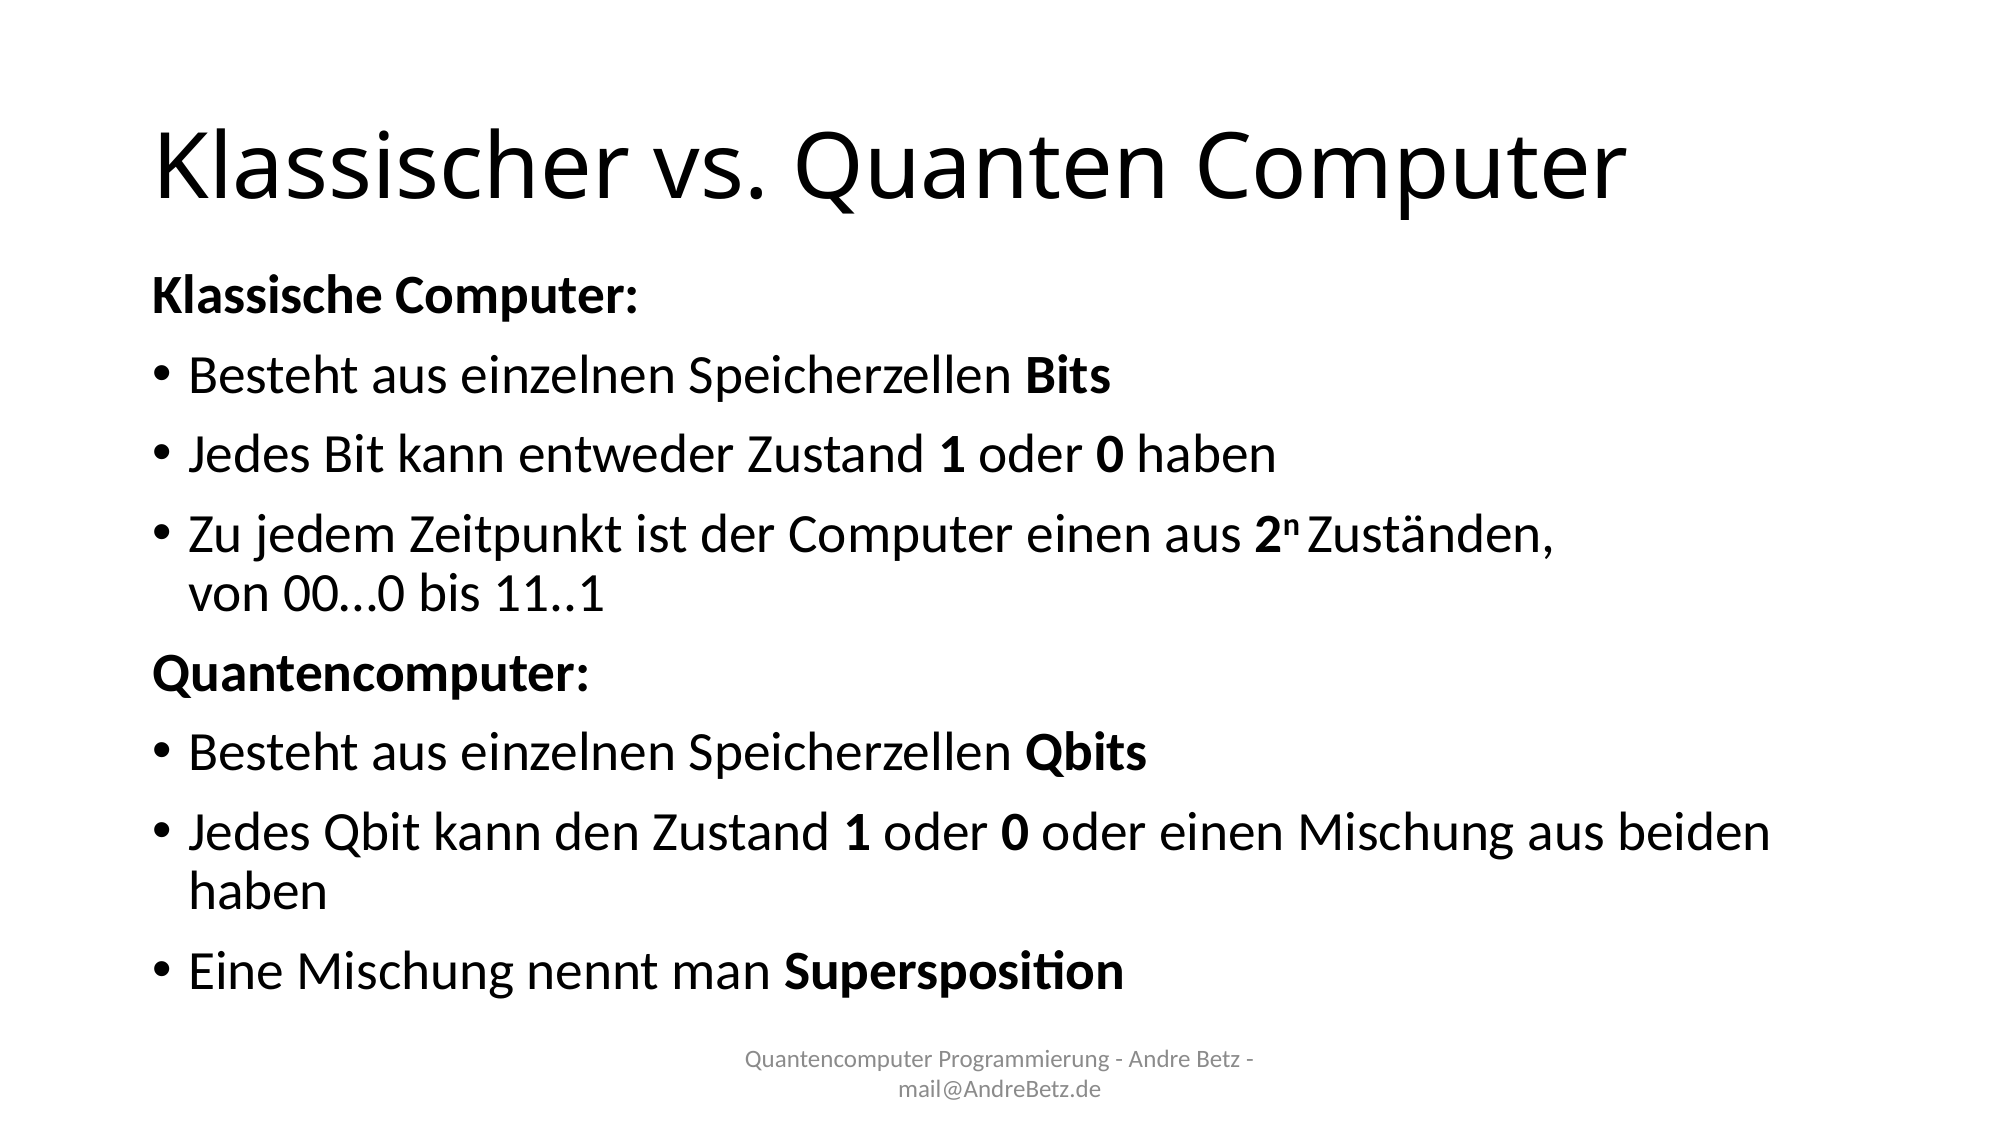

# Klassischer vs. Quanten Computer
Klassische Computer:
Besteht aus einzelnen Speicherzellen Bits
Jedes Bit kann entweder Zustand 1 oder 0 haben
Zu jedem Zeitpunkt ist der Computer einen aus 2n Zuständen,
von 00…0 bis 11..1
Quantencomputer:
Besteht aus einzelnen Speicherzellen Qbits
Jedes Qbit kann den Zustand 1 oder 0 oder einen Mischung aus beiden haben
Eine Mischung nennt man Supersposition
Quantencomputer Programmierung - Andre Betz - mail@AndreBetz.de